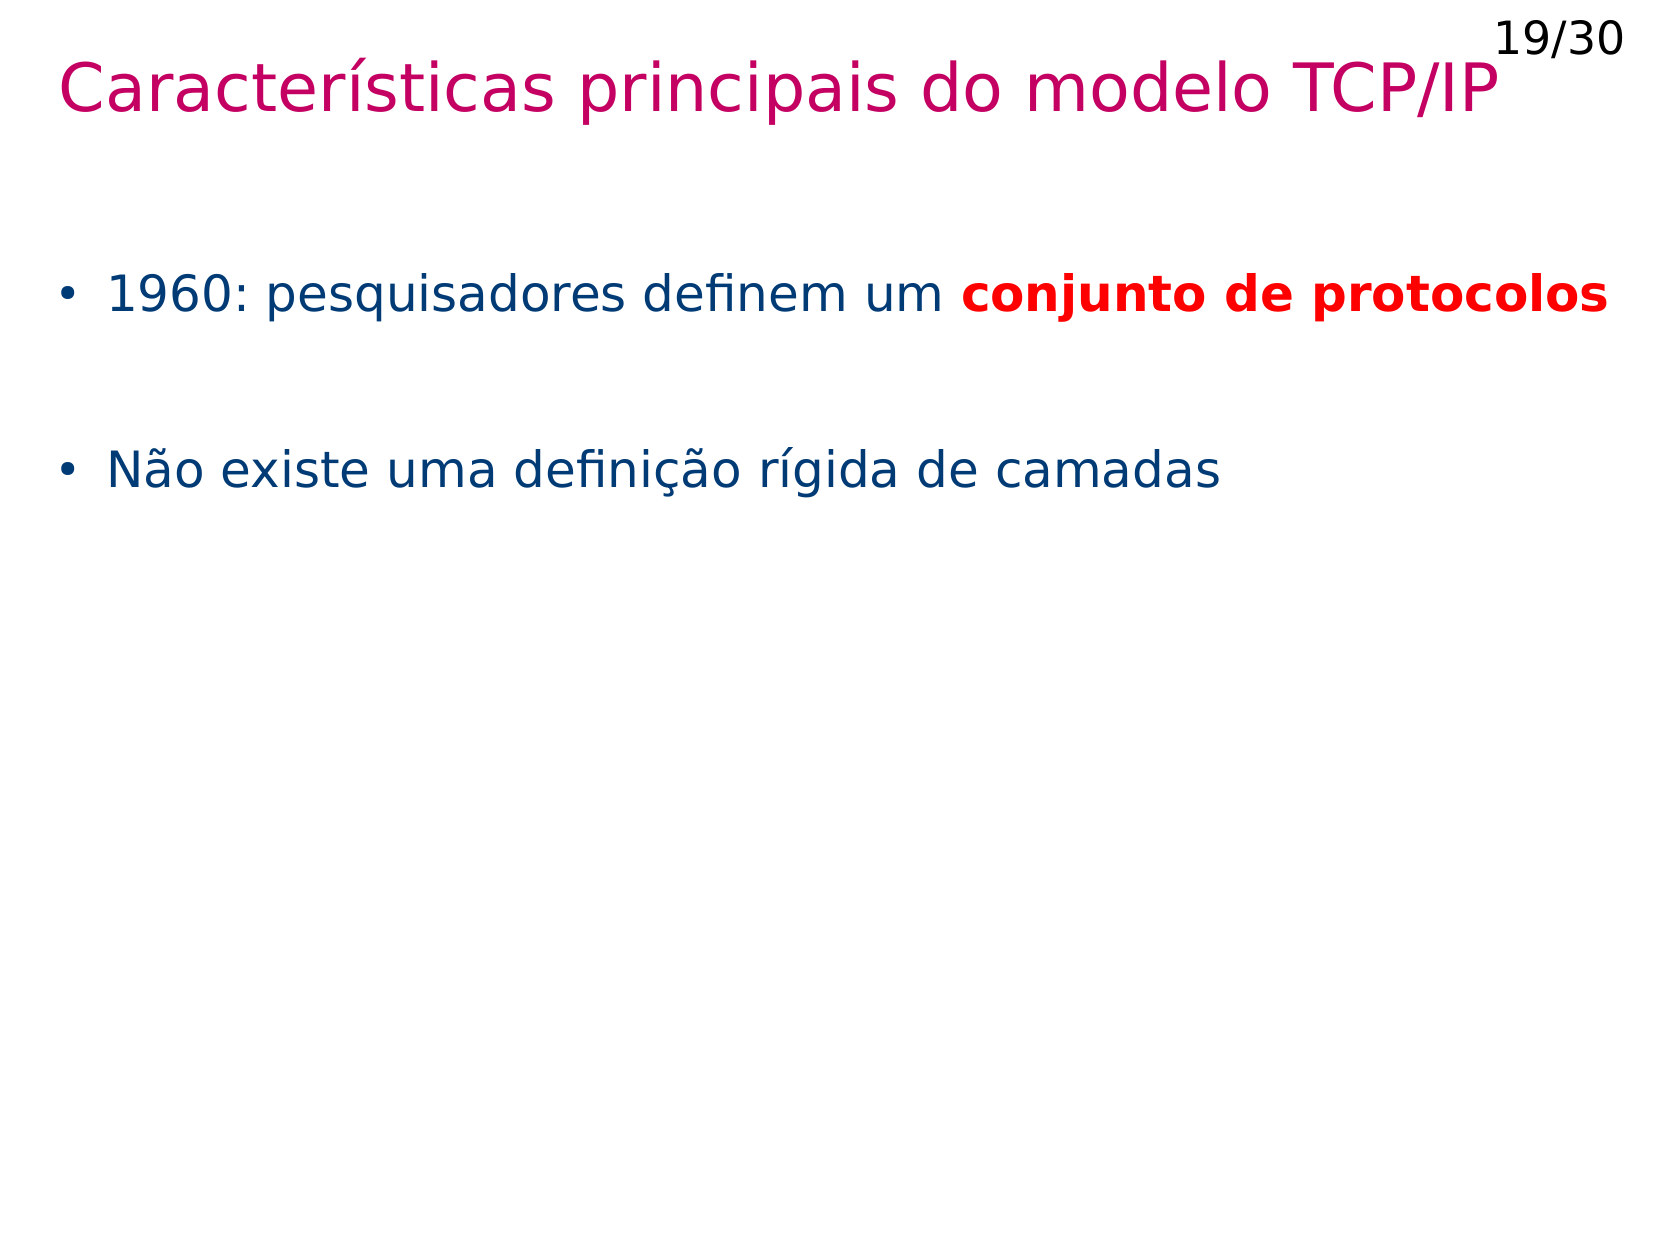

19
# Características principais do modelo TCP/IP
1960: pesquisadores definem um conjunto de protocolos
Não existe uma definição rígida de camadas